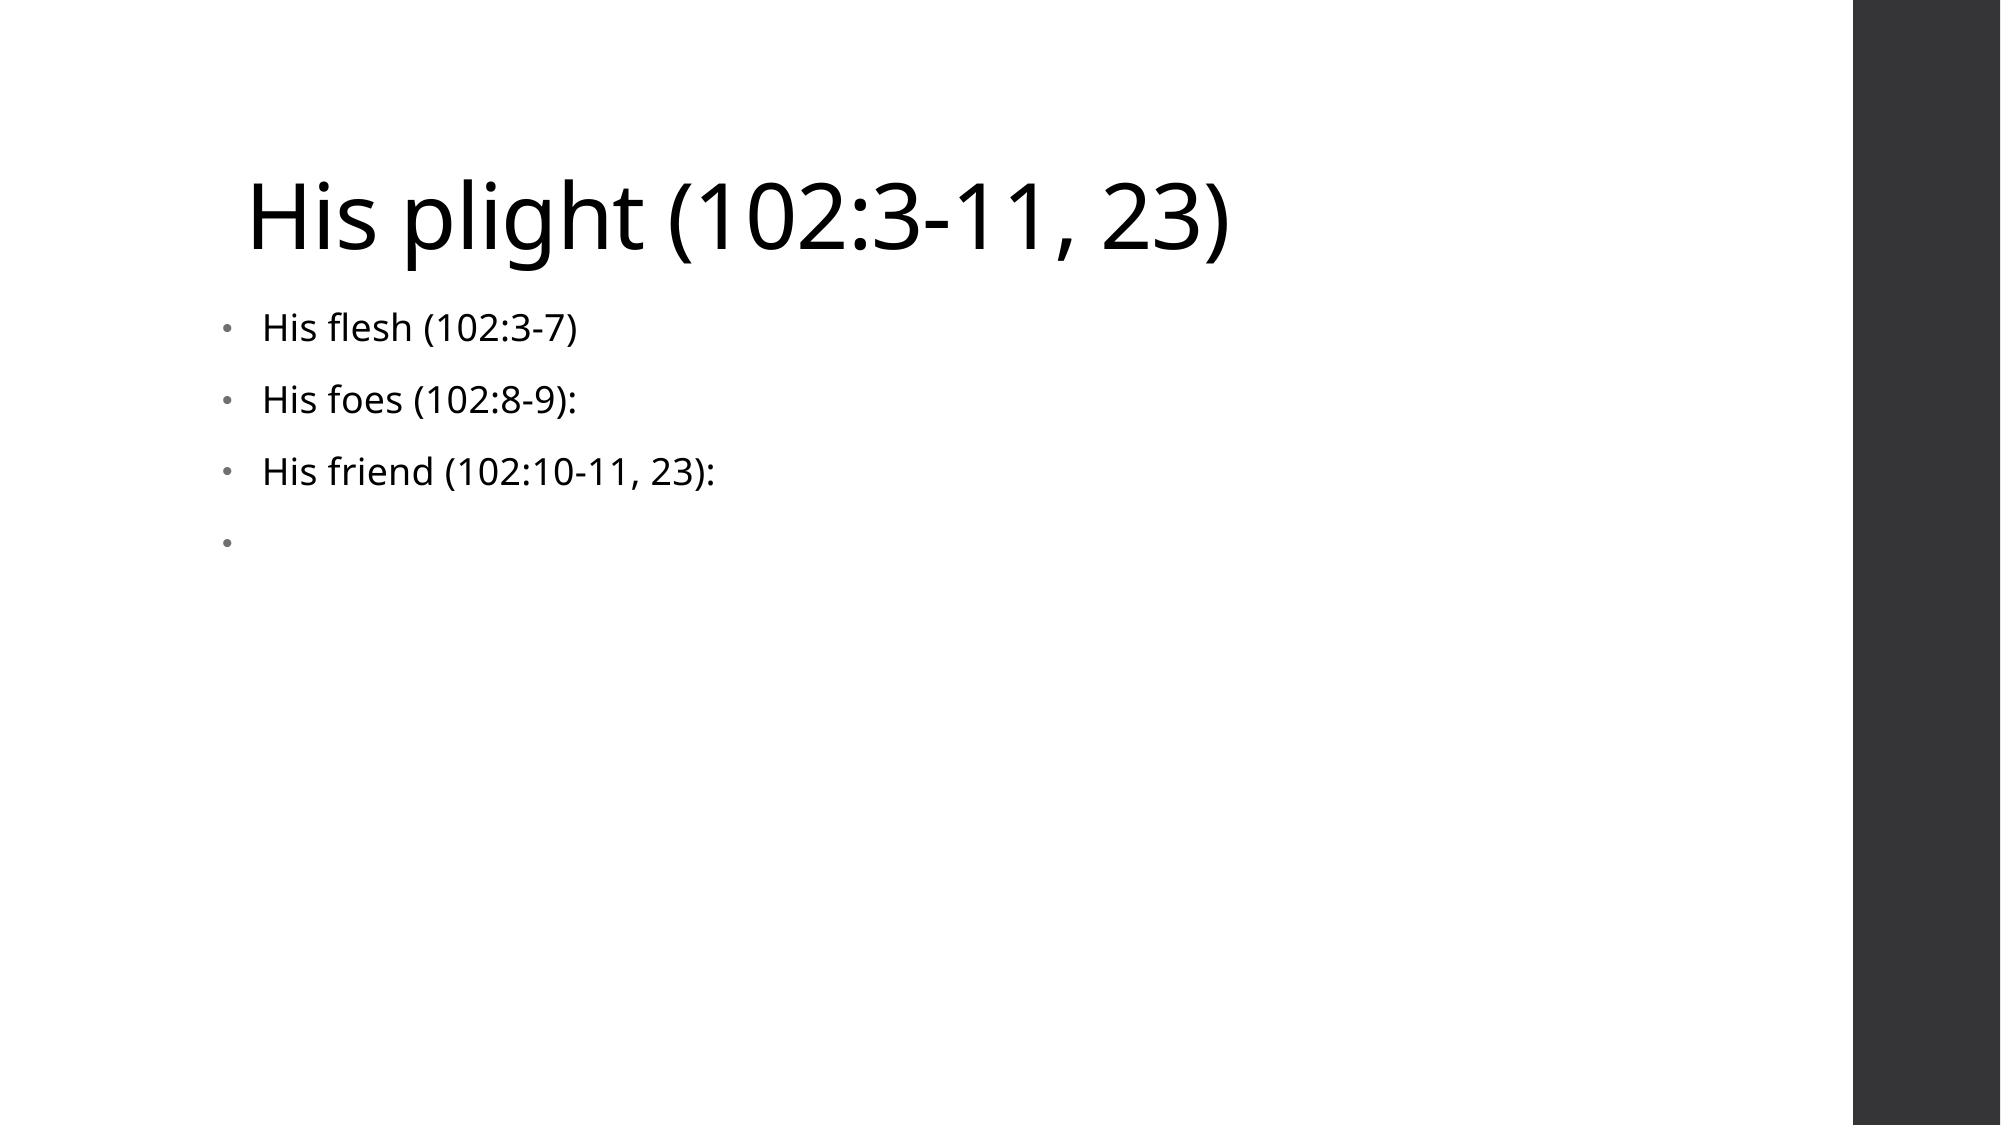

# His plight (102:3-11, 23)
 His flesh (102:3-7)
 His foes (102:8-9):
 His friend (102:10-11, 23):